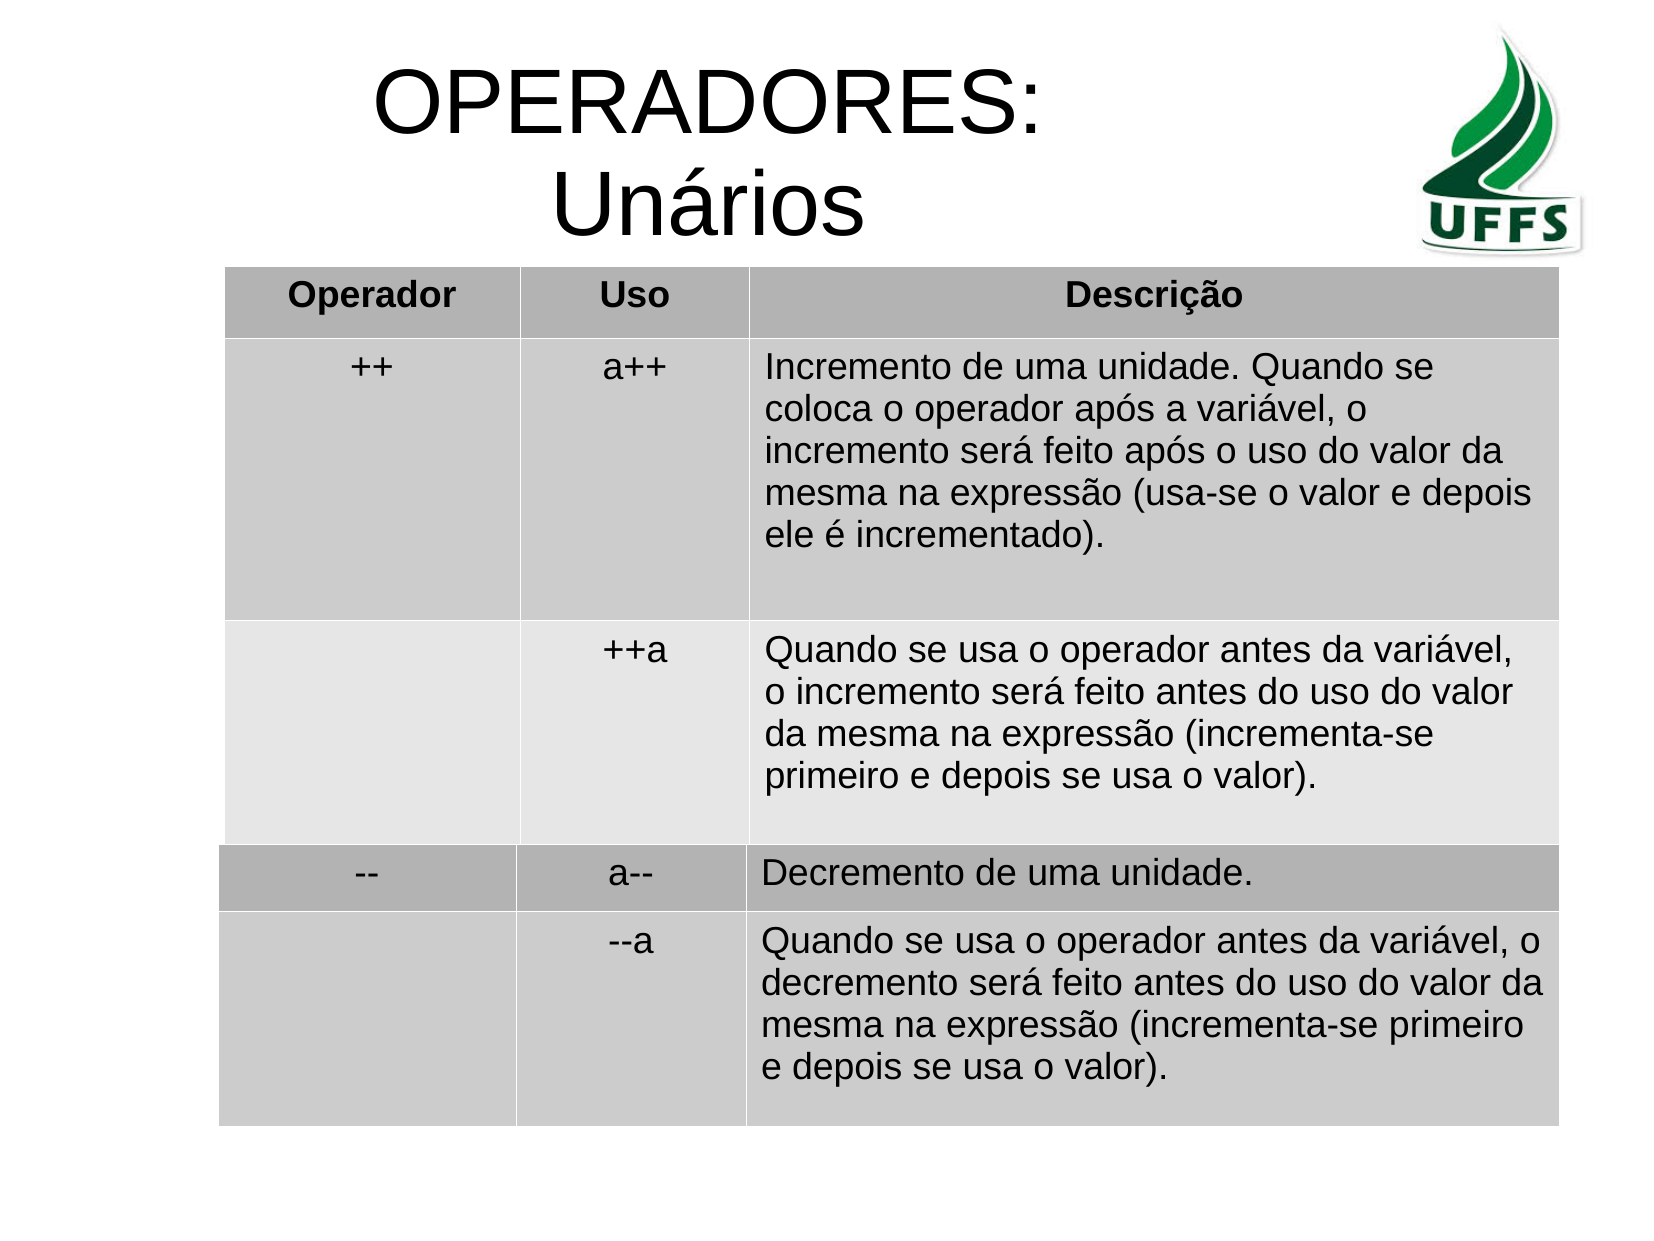

# OPERADORES: Unários
| Operador | Uso | Descrição |
| --- | --- | --- |
| ++ | a++ | Incremento de uma unidade. Quando se coloca o operador após a variável, o incremento será feito após o uso do valor da mesma na expressão (usa-se o valor e depois ele é incrementado). |
| | ++a | Quando se usa o operador antes da variável, o incremento será feito antes do uso do valor da mesma na expressão (incrementa-se primeiro e depois se usa o valor). |
| -- | a-- | Decremento de uma unidade. |
| --- | --- | --- |
| | --a | Quando se usa o operador antes da variável, o decremento será feito antes do uso do valor da mesma na expressão (incrementa-se primeiro e depois se usa o valor). |